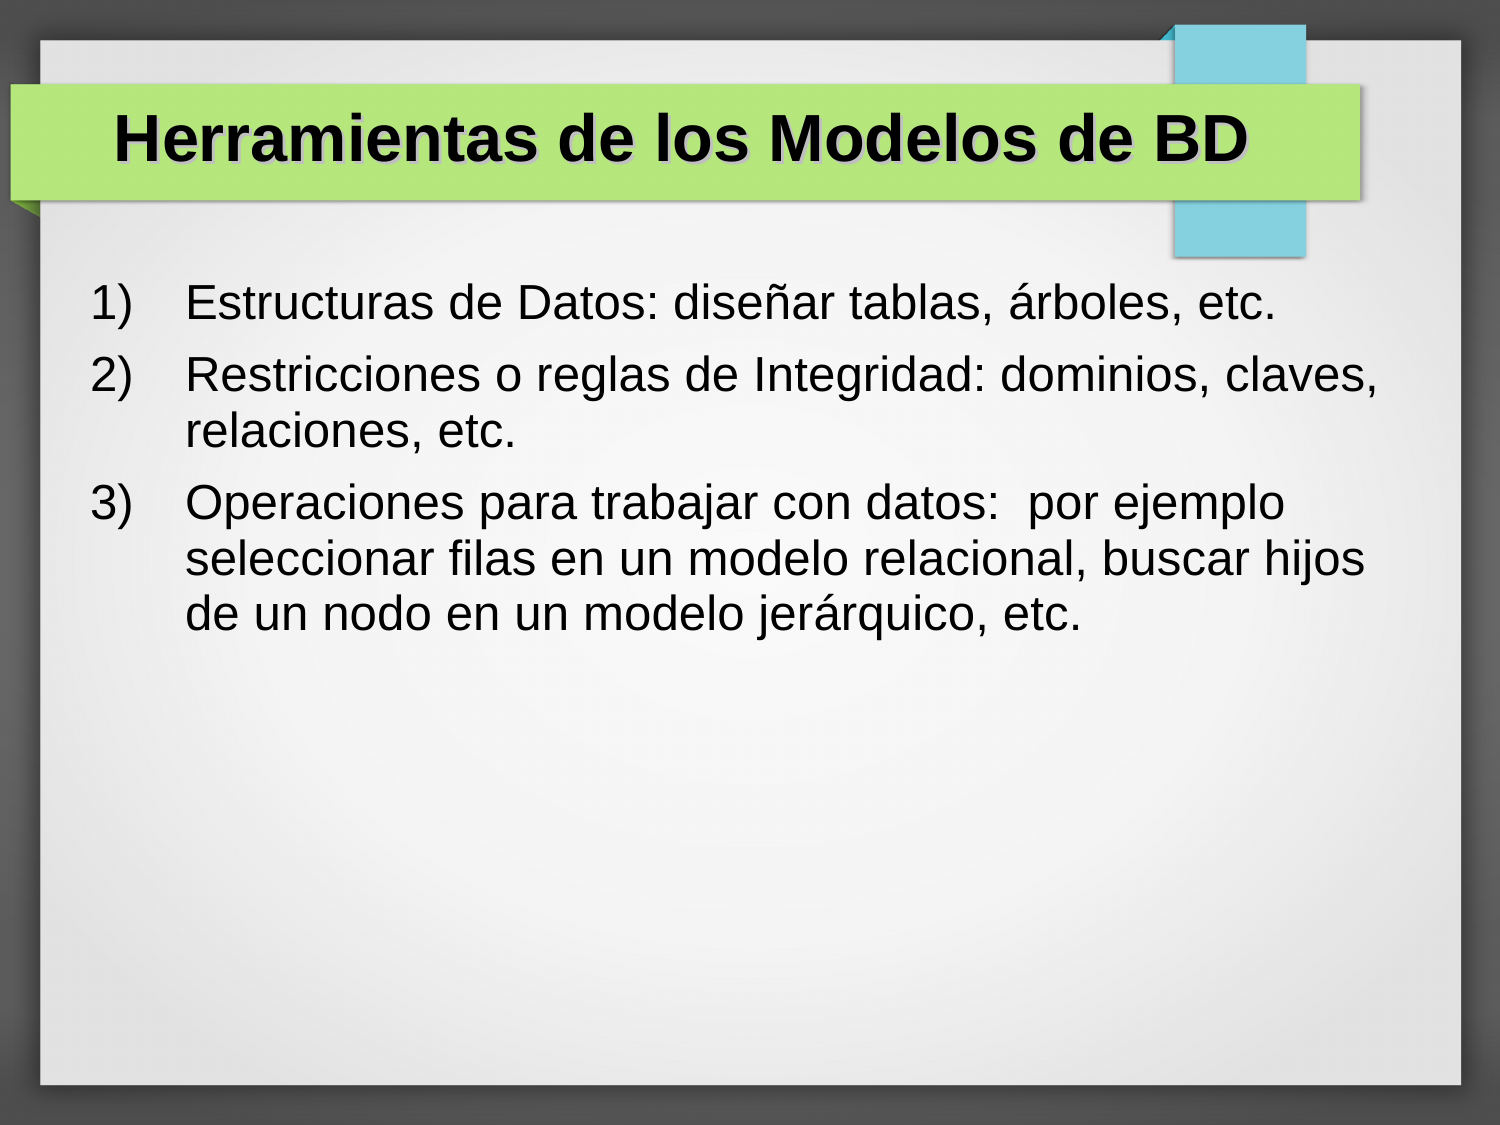

# Herramientas de los Modelos de BD
Estructuras de Datos: diseñar tablas, árboles, etc.
Restricciones o reglas de Integridad: dominios, claves, relaciones, etc.
Operaciones para trabajar con datos: por ejemplo seleccionar filas en un modelo relacional, buscar hijos de un nodo en un modelo jerárquico, etc.